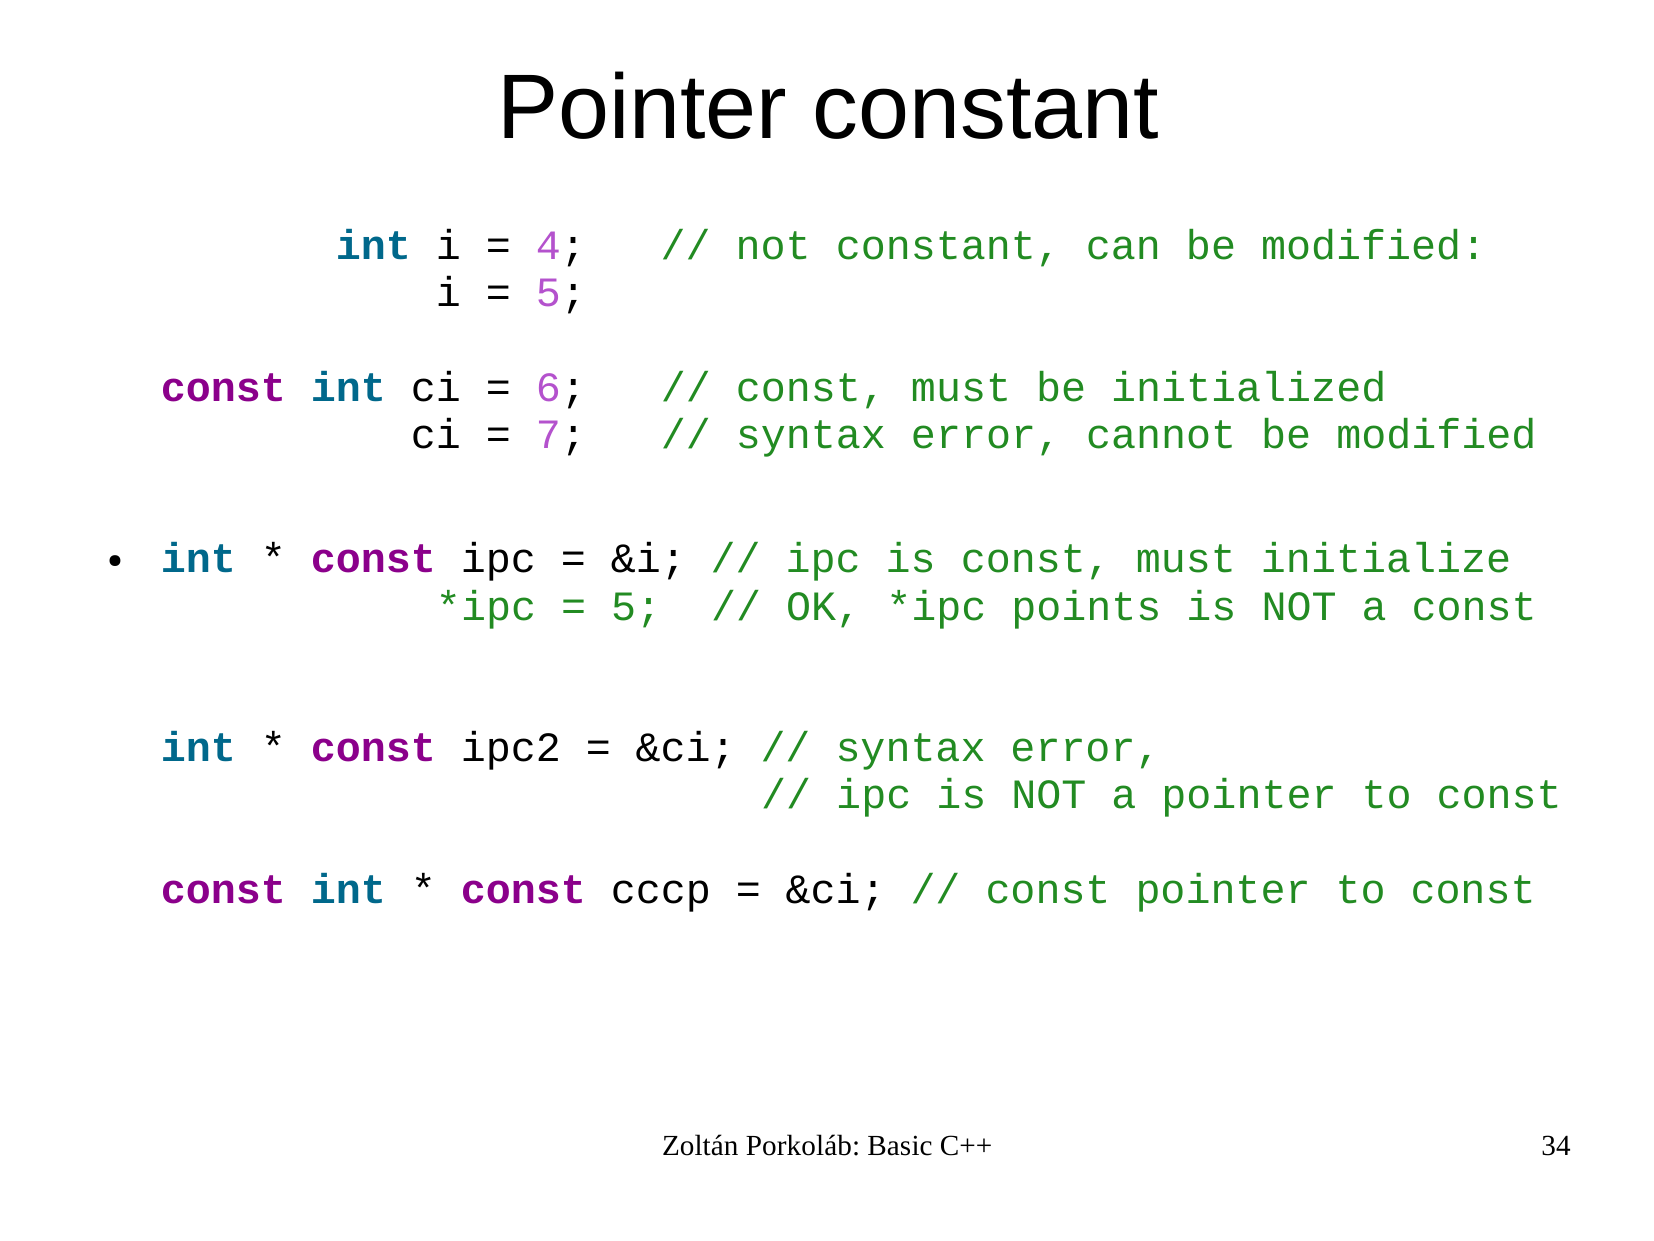

# Pointer constant
 int i = 4; // not constant, can be modified:
 i = 5;
const int ci = 6; // const, must be initialized
 ci = 7; // syntax error, cannot be modified
int * const ipc = &i; // ipc is const, must initialize *ipc = 5; // OK, *ipc points is NOT a const
int * const ipc2 = &ci; // syntax error, // ipc is NOT a pointer to const
const int * const cccp = &ci; // const pointer to const
Zoltán Porkoláb: Basic C++
34